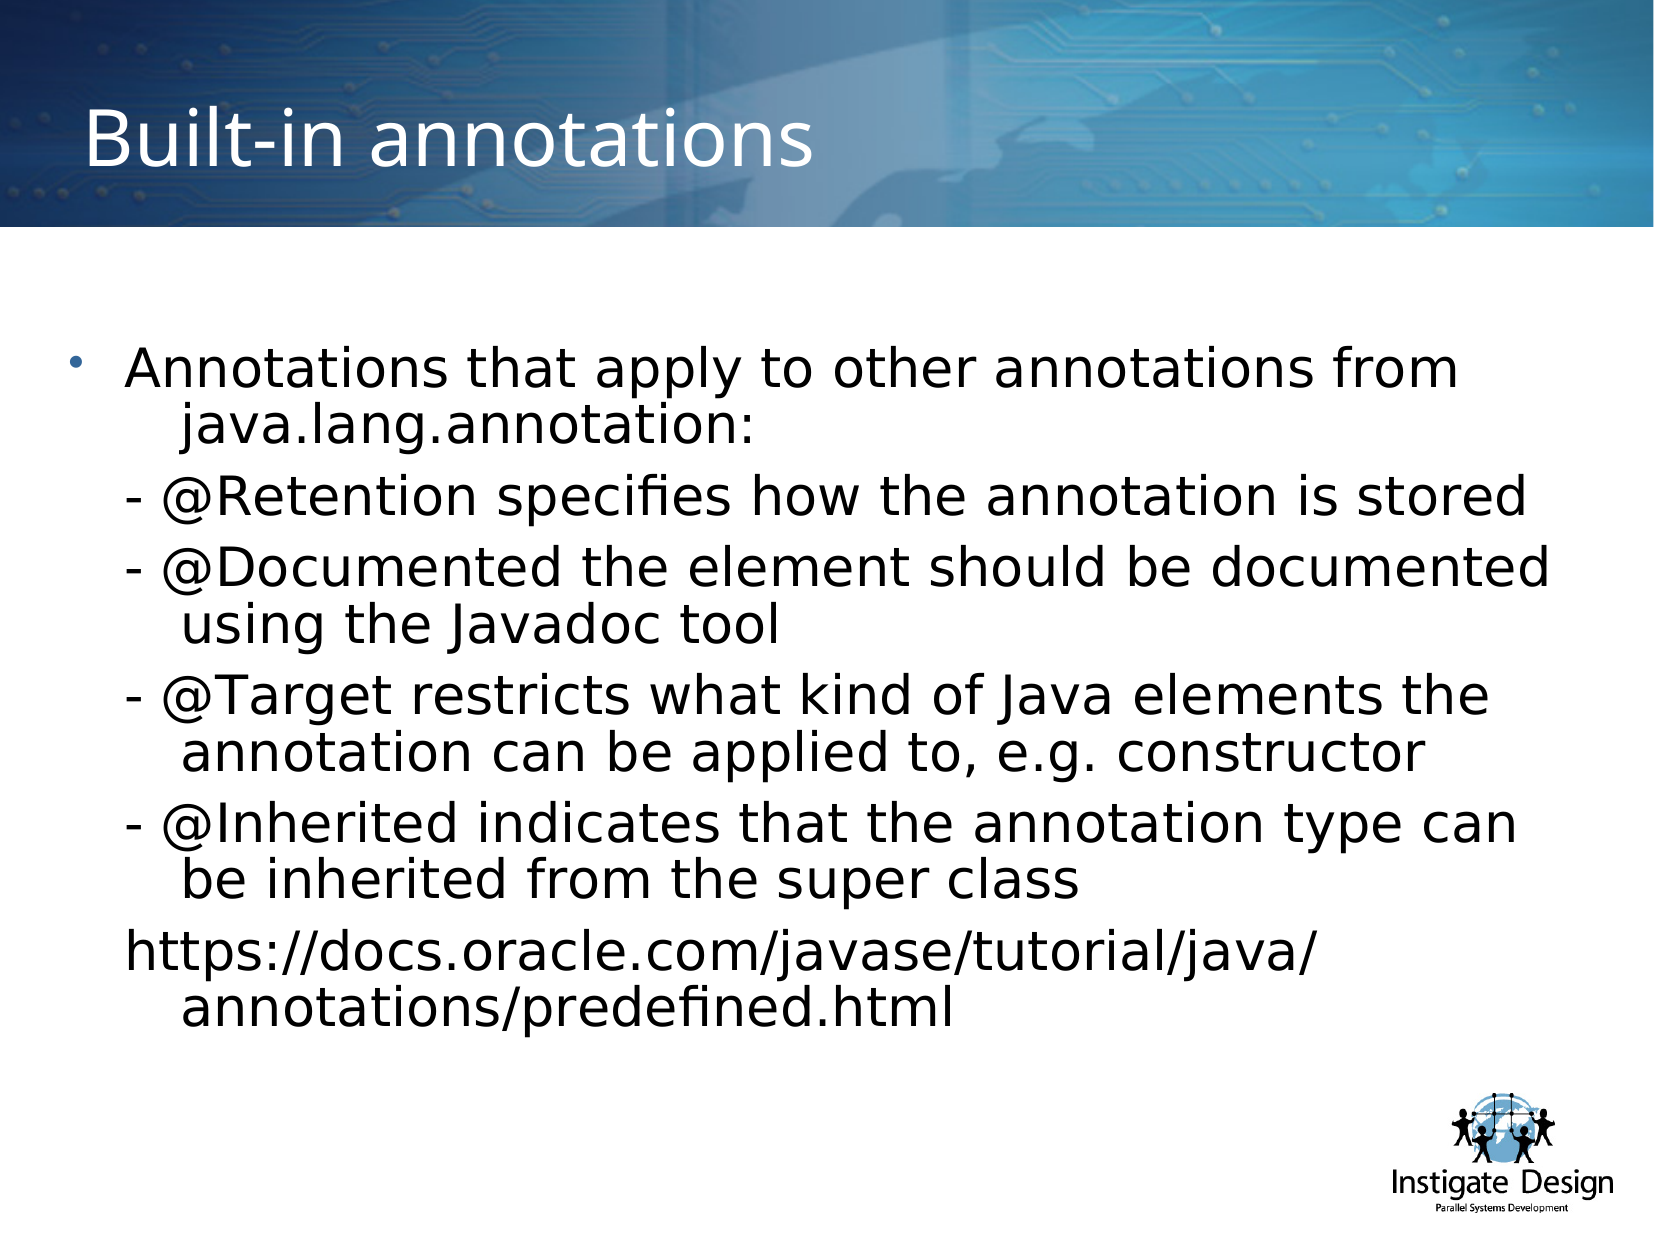

# Built-in annotations
Annotations that apply to other annotations from java.lang.annotation:
- @Retention specifies how the annotation is stored
- @Documented the element should be documented using the Javadoc tool
- @Target restricts what kind of Java elements the annotation can be applied to, e.g. constructor
- @Inherited indicates that the annotation type can be inherited from the super class
https://docs.oracle.com/javase/tutorial/java/annotations/predefined.html